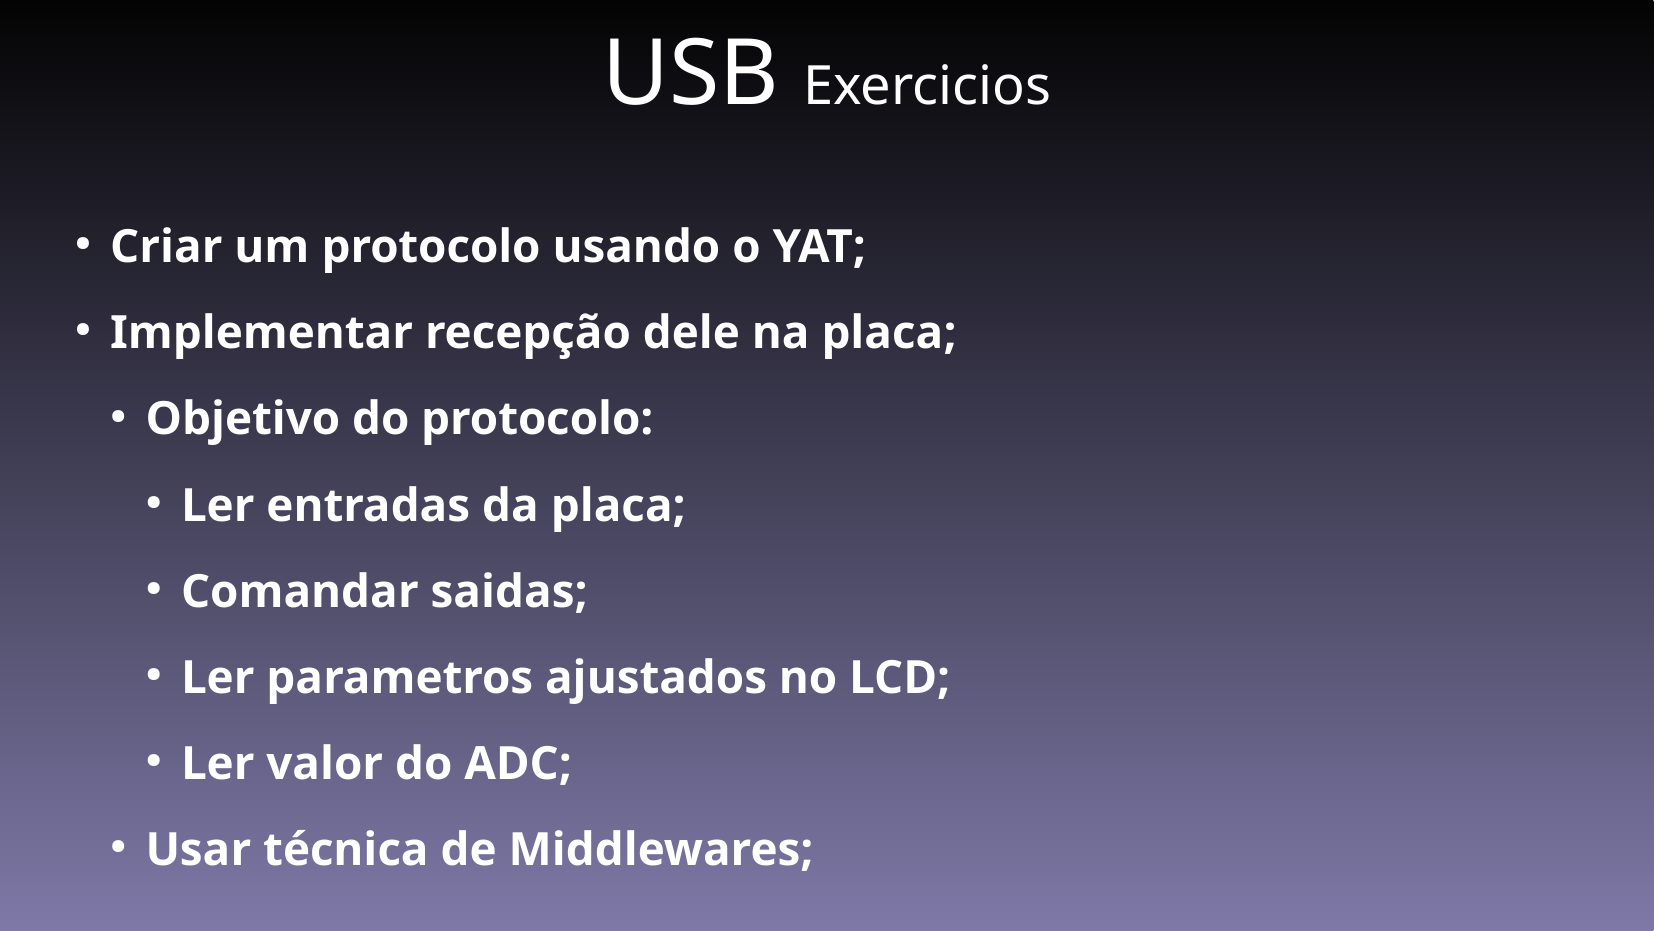

# USB Exercicios
Criar um protocolo usando o YAT;
Implementar recepção dele na placa;
Objetivo do protocolo:
Ler entradas da placa;
Comandar saidas;
Ler parametros ajustados no LCD;
Ler valor do ADC;
Usar técnica de Middlewares;